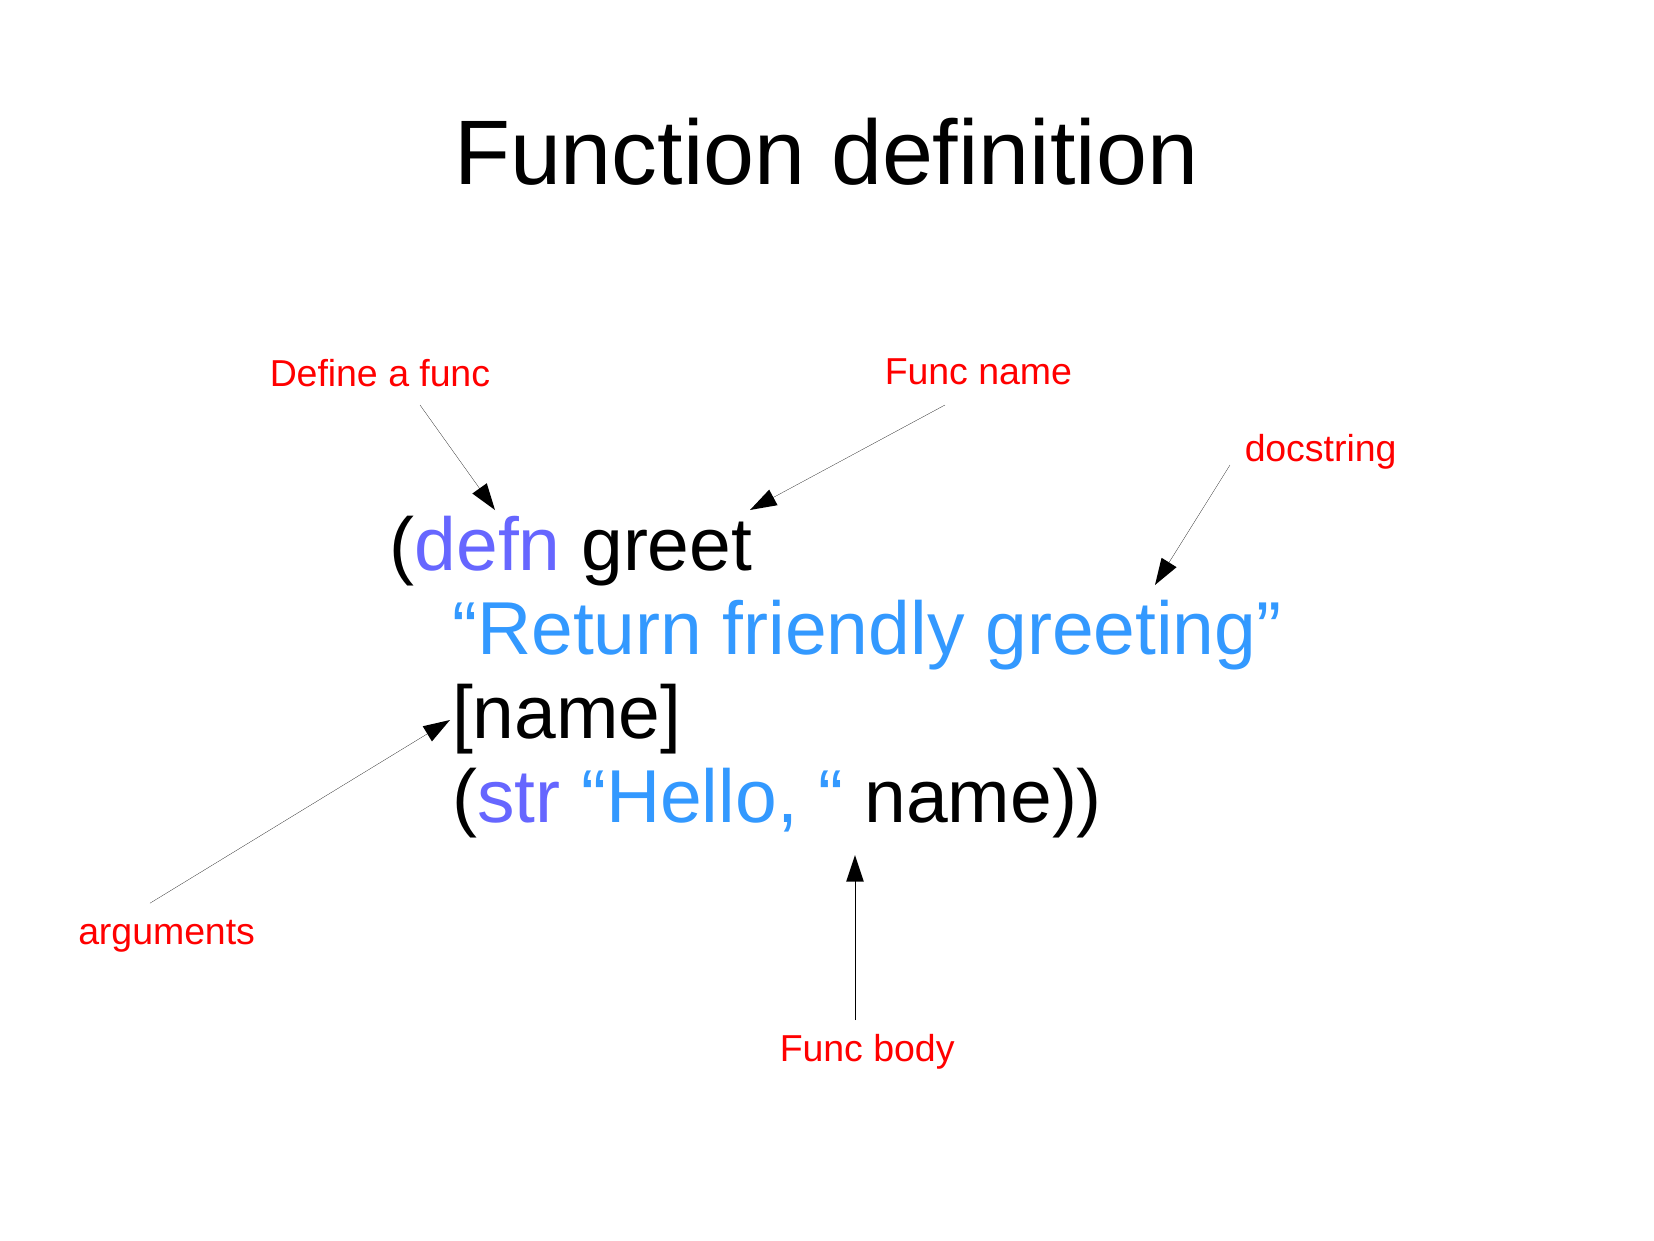

# Function definition
Func name
Define a func
docstring
(defn greet
 “Return friendly greeting”
 [name]
 (str “Hello, “ name))
arguments
Func body